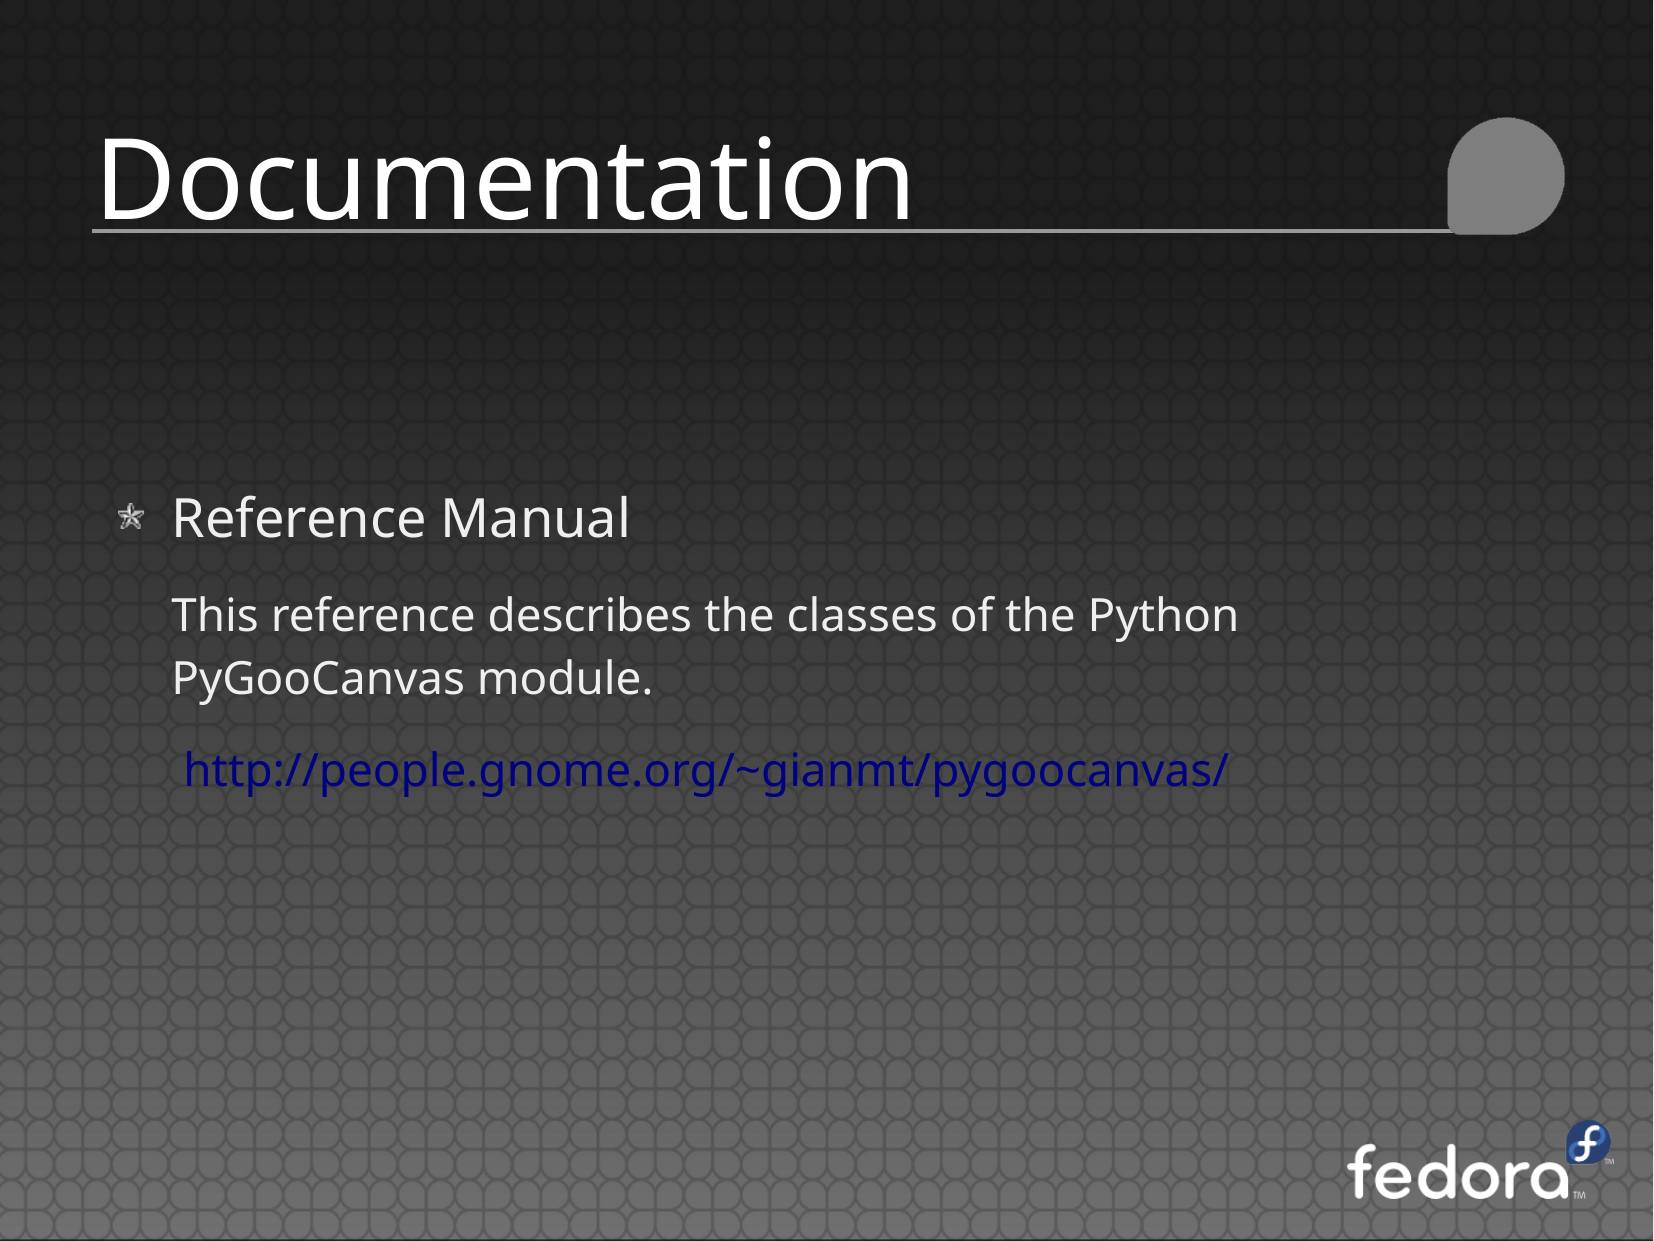

# Documentation
Reference Manual
This reference describes the classes of the Python PyGooCanvas module.
 http://people.gnome.org/~gianmt/pygoocanvas/